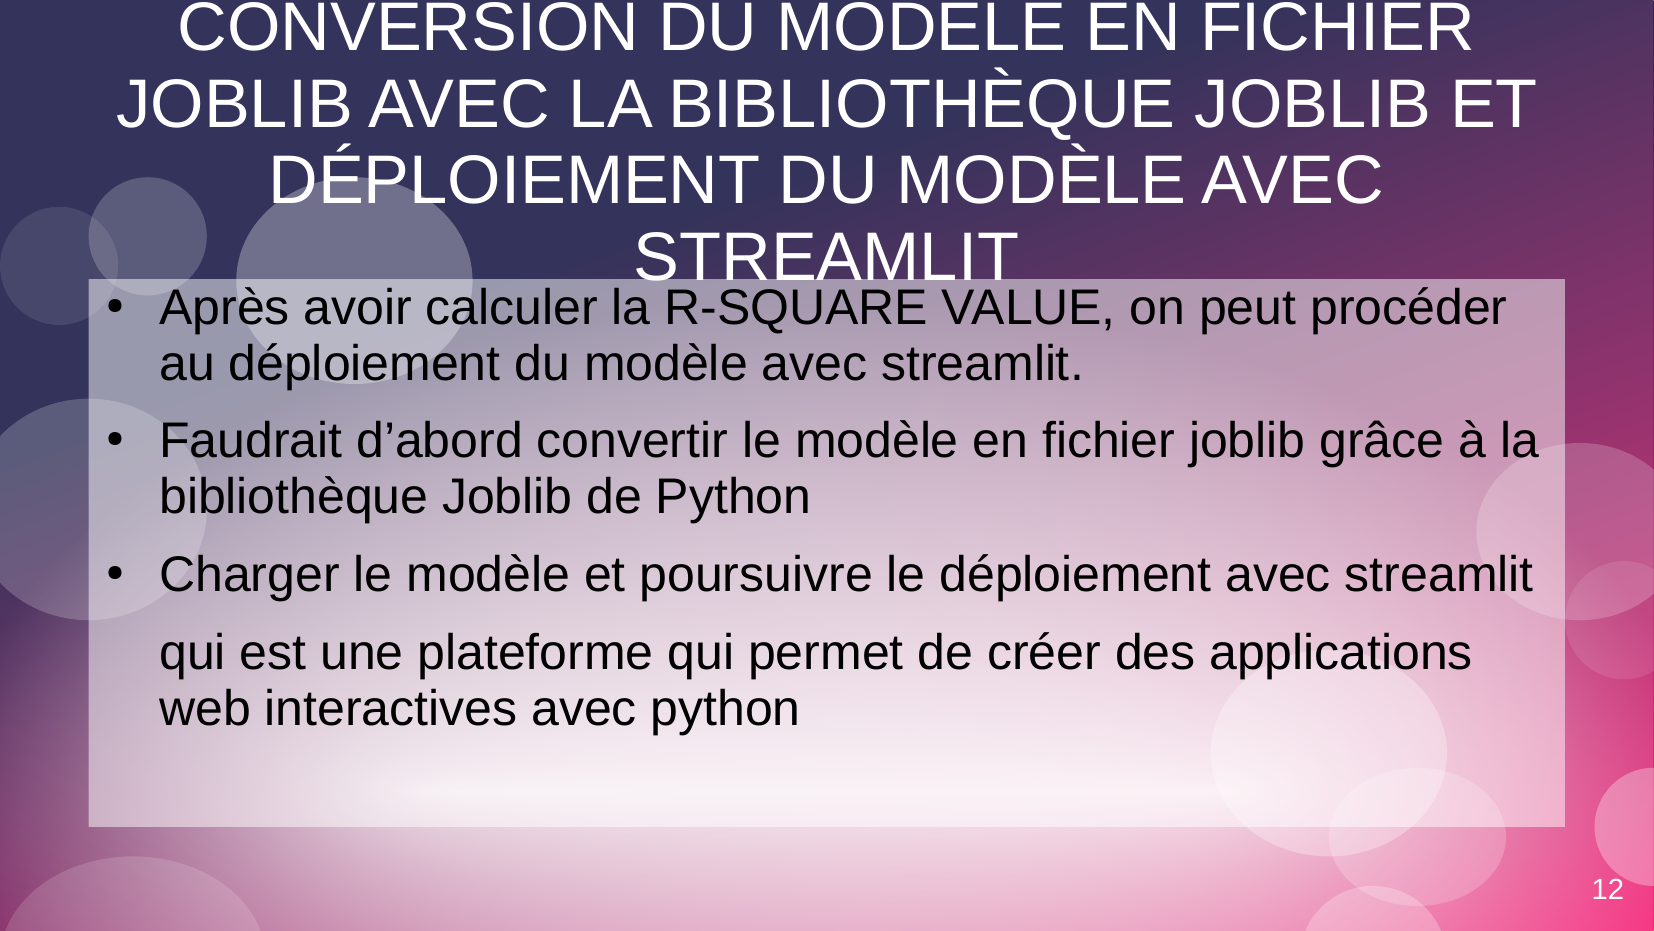

# CONVERSION DU MODÈLE EN FICHIER JOBLIB AVEC LA BIBLIOTHÈQUE JOBLIB ET DÉPLOIEMENT DU MODÈLE AVEC STREAMLIT
Après avoir calculer la R-SQUARE VALUE, on peut procéder au déploiement du modèle avec streamlit.
Faudrait d’abord convertir le modèle en fichier joblib grâce à la bibliothèque Joblib de Python
Charger le modèle et poursuivre le déploiement avec streamlit
qui est une plateforme qui permet de créer des applications web interactives avec python